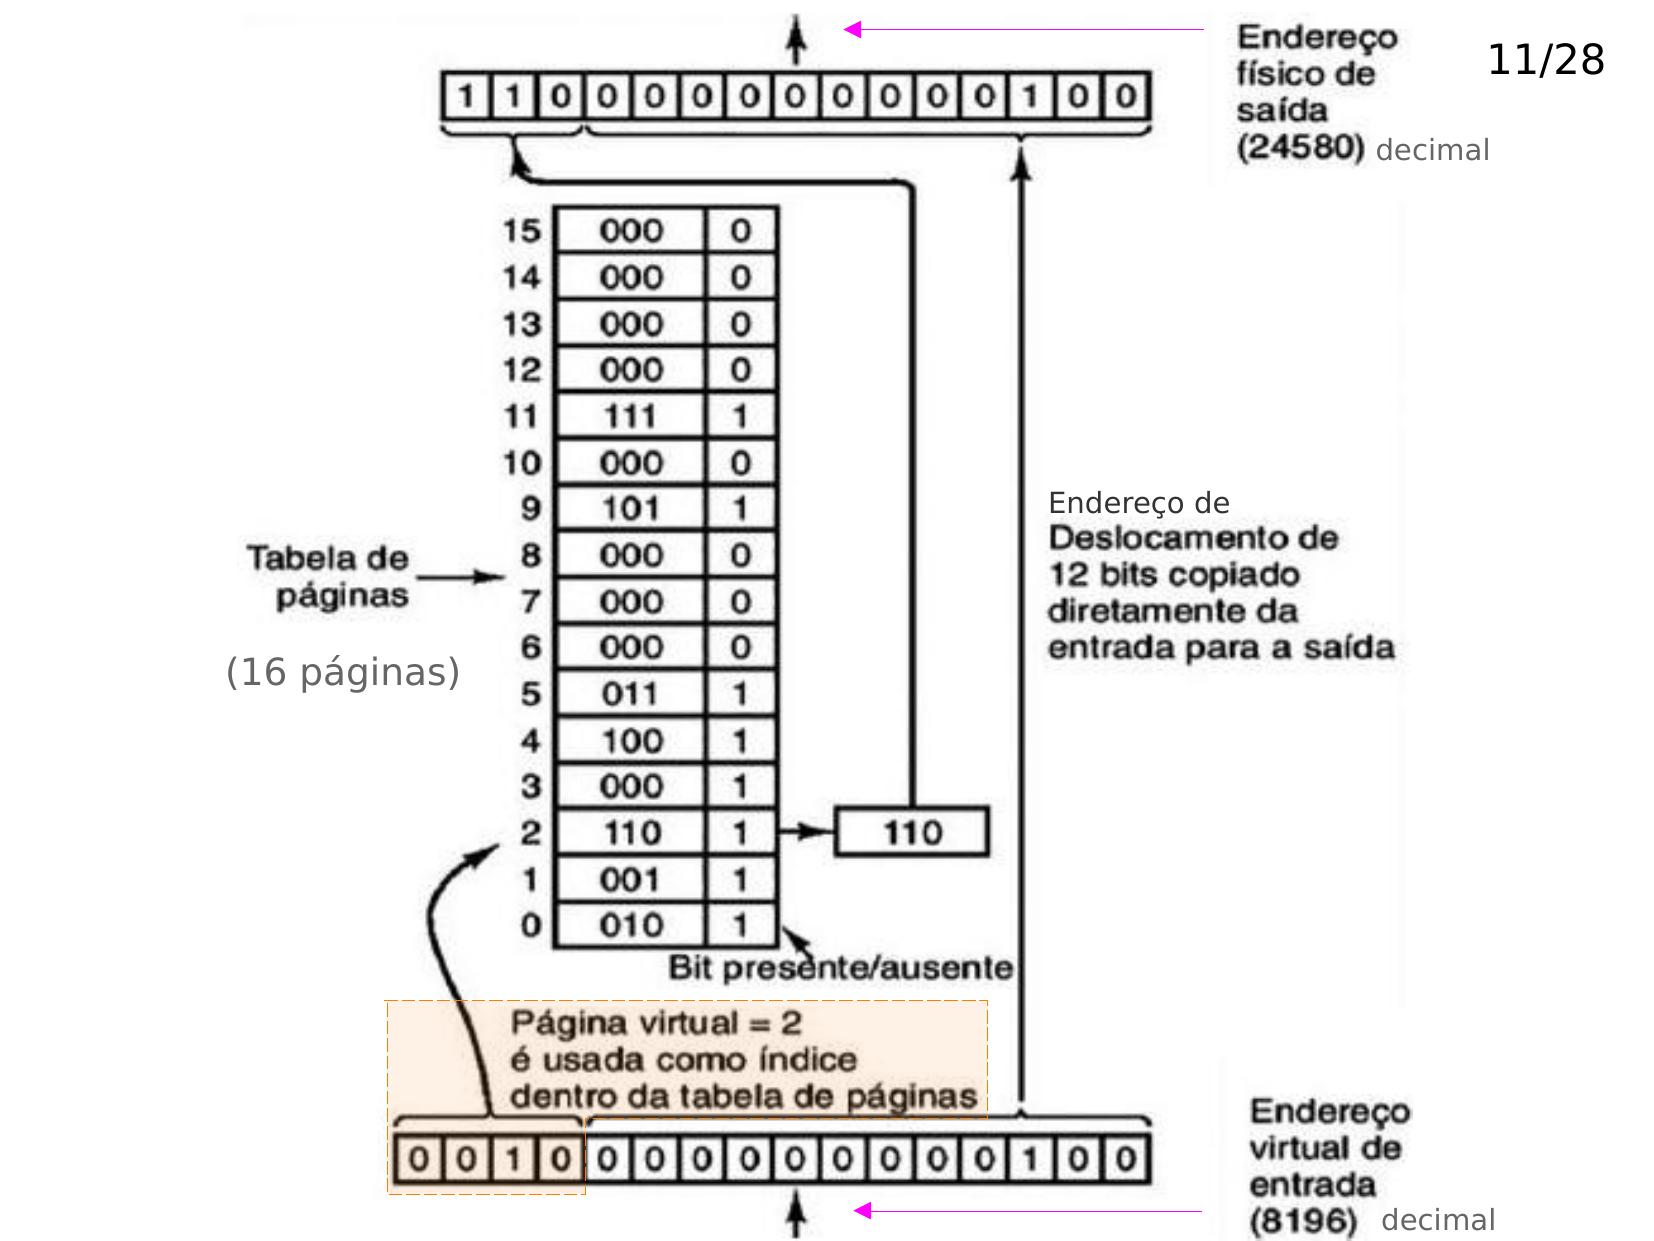

#
11
decimal
Endereço de
(16 páginas)
decimal